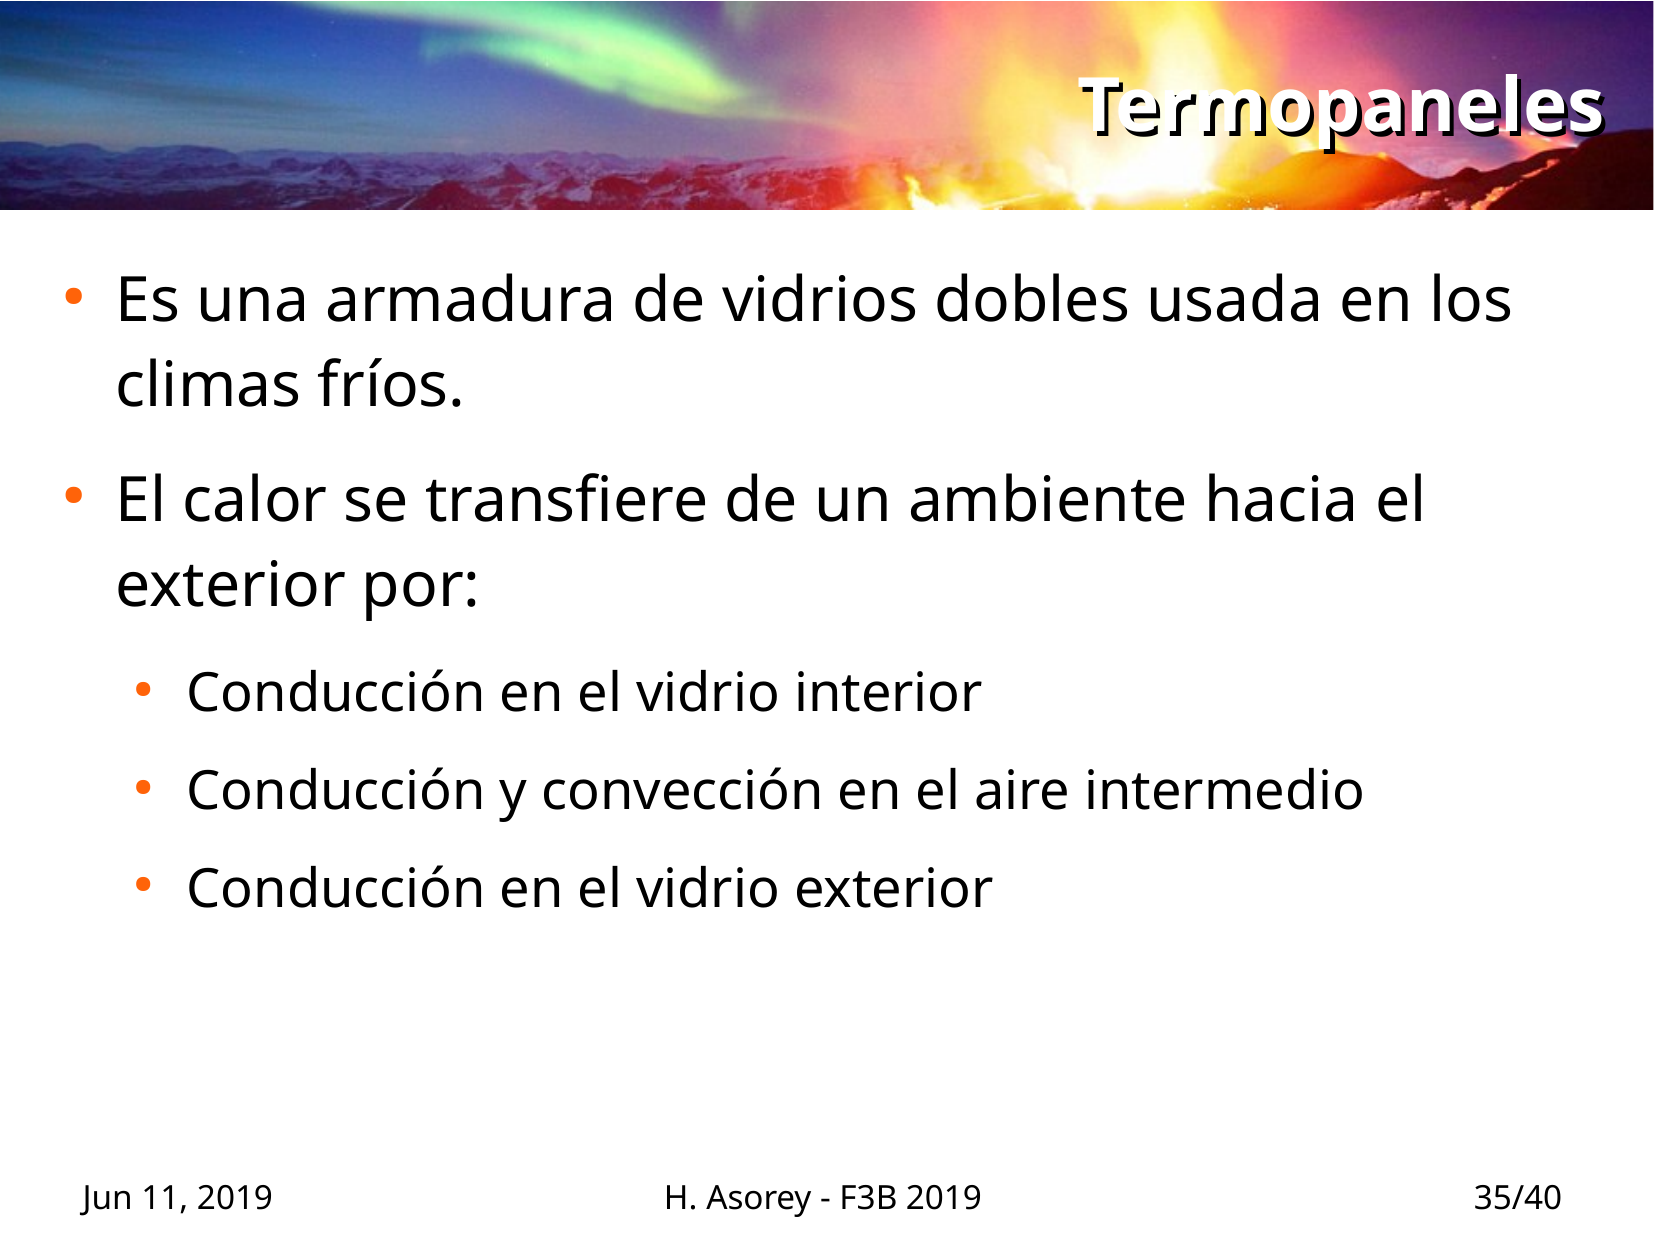

# Termopaneles
Es una armadura de vidrios dobles usada en los climas fríos.
El calor se transfiere de un ambiente hacia el exterior por:
Conducción en el vidrio interior
Conducción y convección en el aire intermedio
Conducción en el vidrio exterior
Jun 11, 2019
H. Asorey - F3B 2019
35